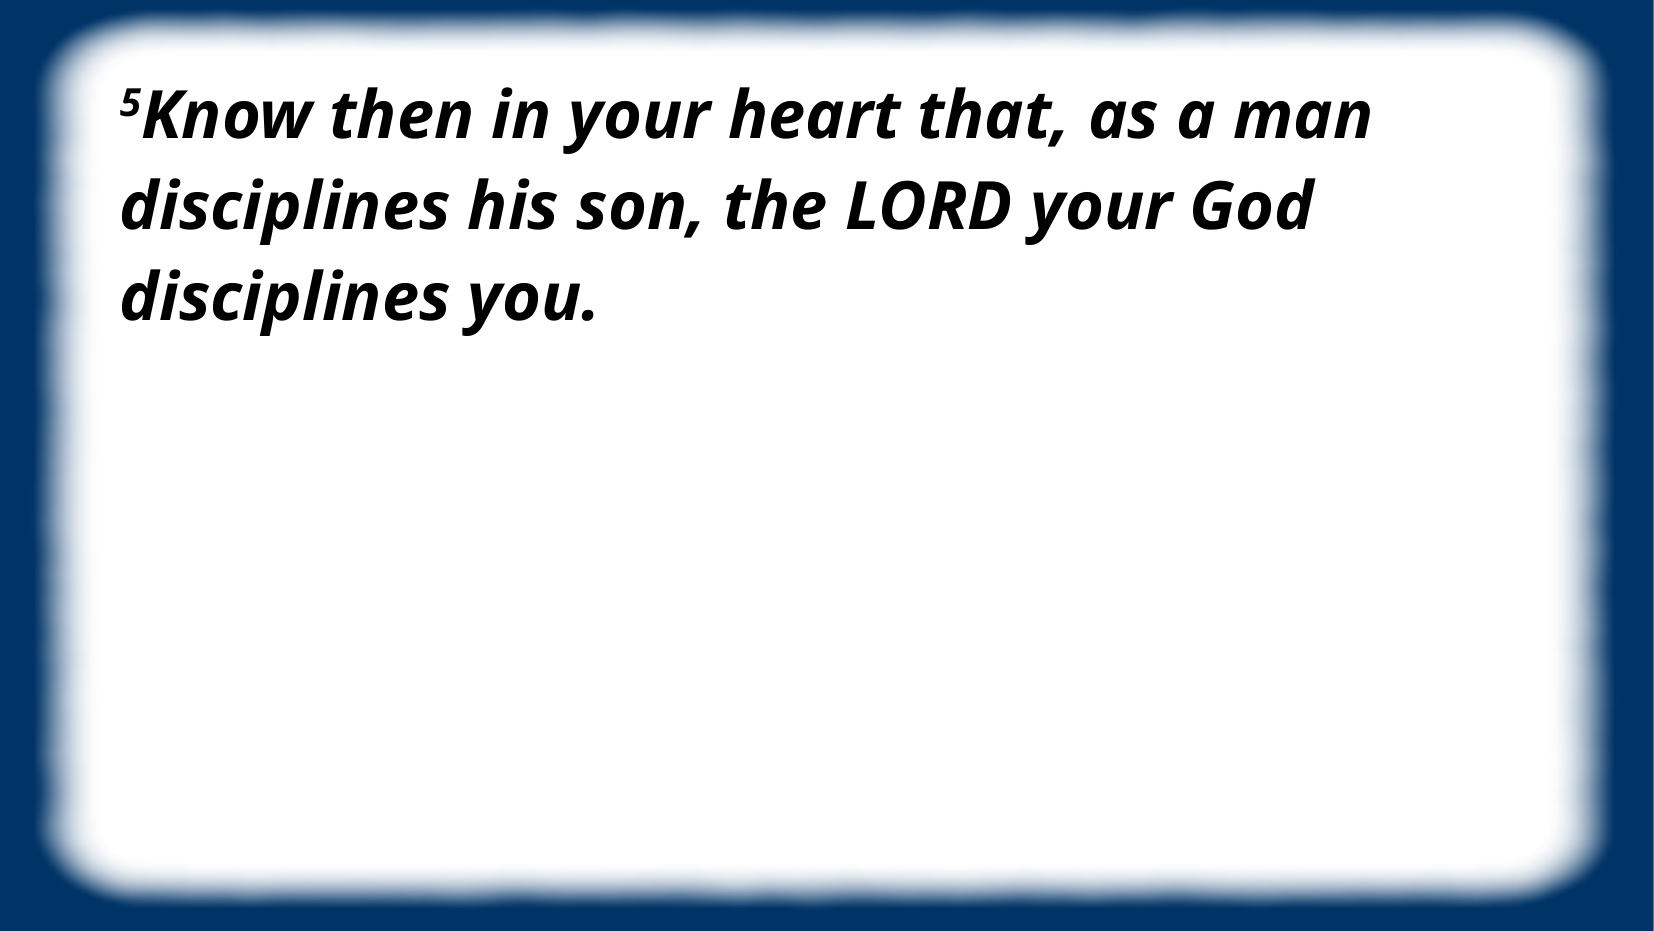

5Know then in your heart that, as a man disciplines his son, the LORD your God disciplines you.